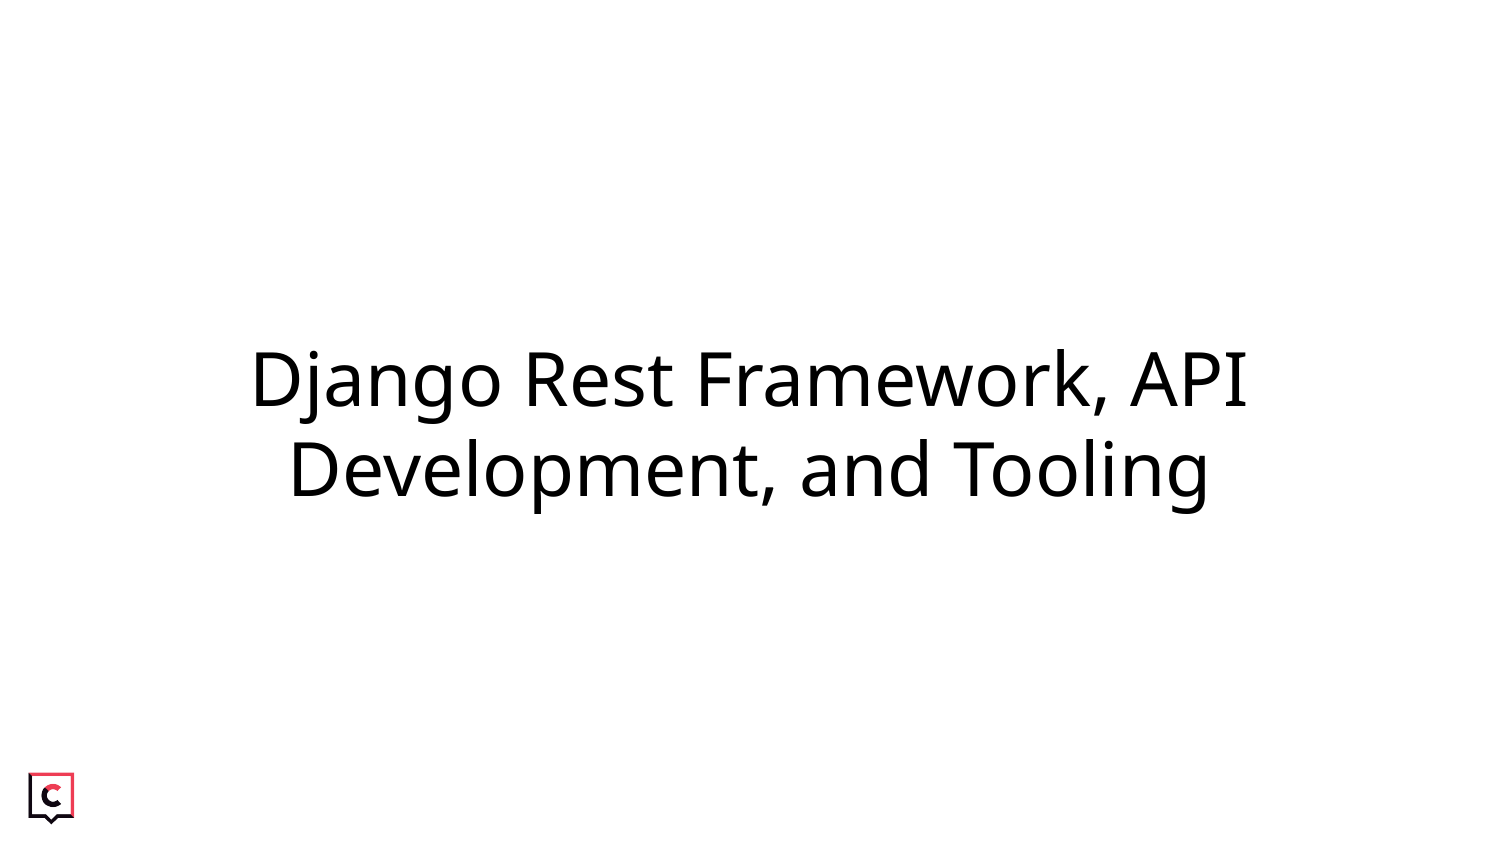

# Django Rest Framework, API Development, and Tooling